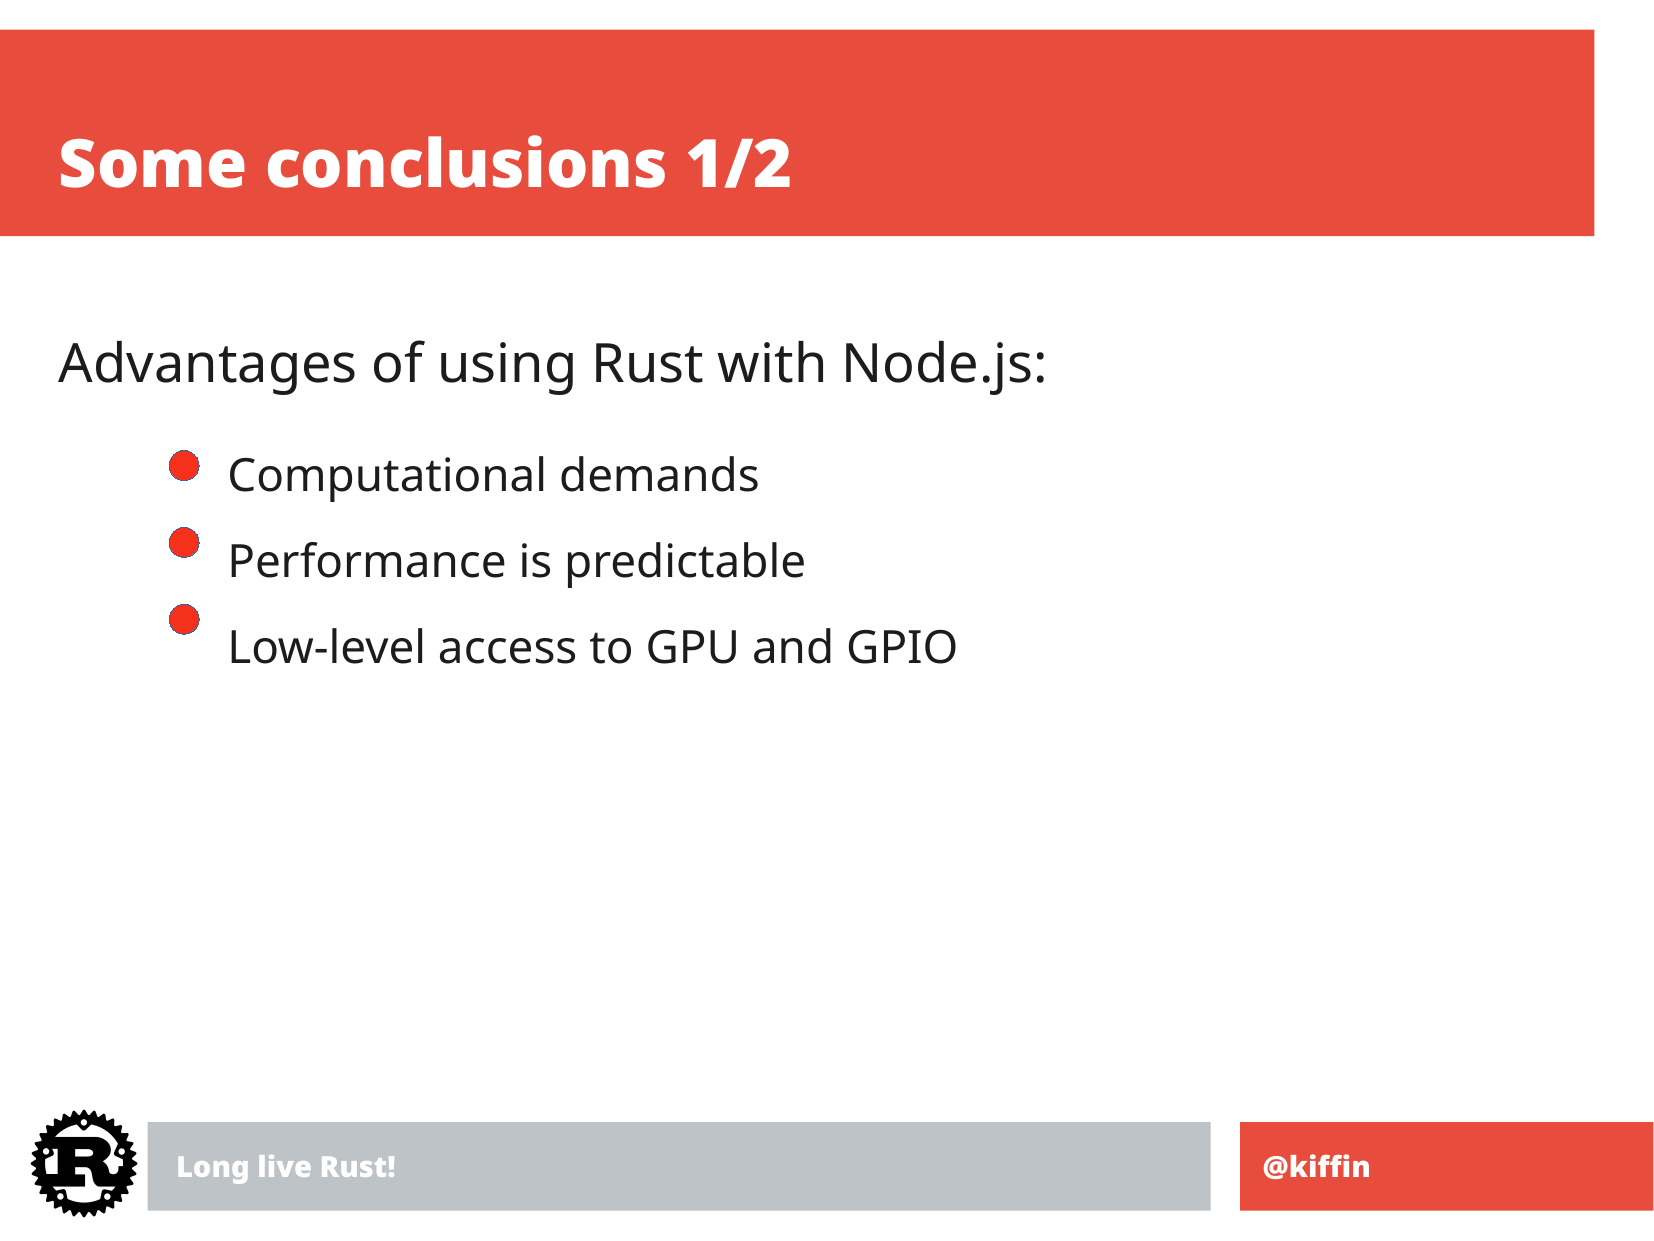

# Some conclusions 1/2
Advantages of using Rust with Node.js:
Computational demands
Performance is predictable
Low-level access to GPU and GPIO
Long live Rust!
@kiffin